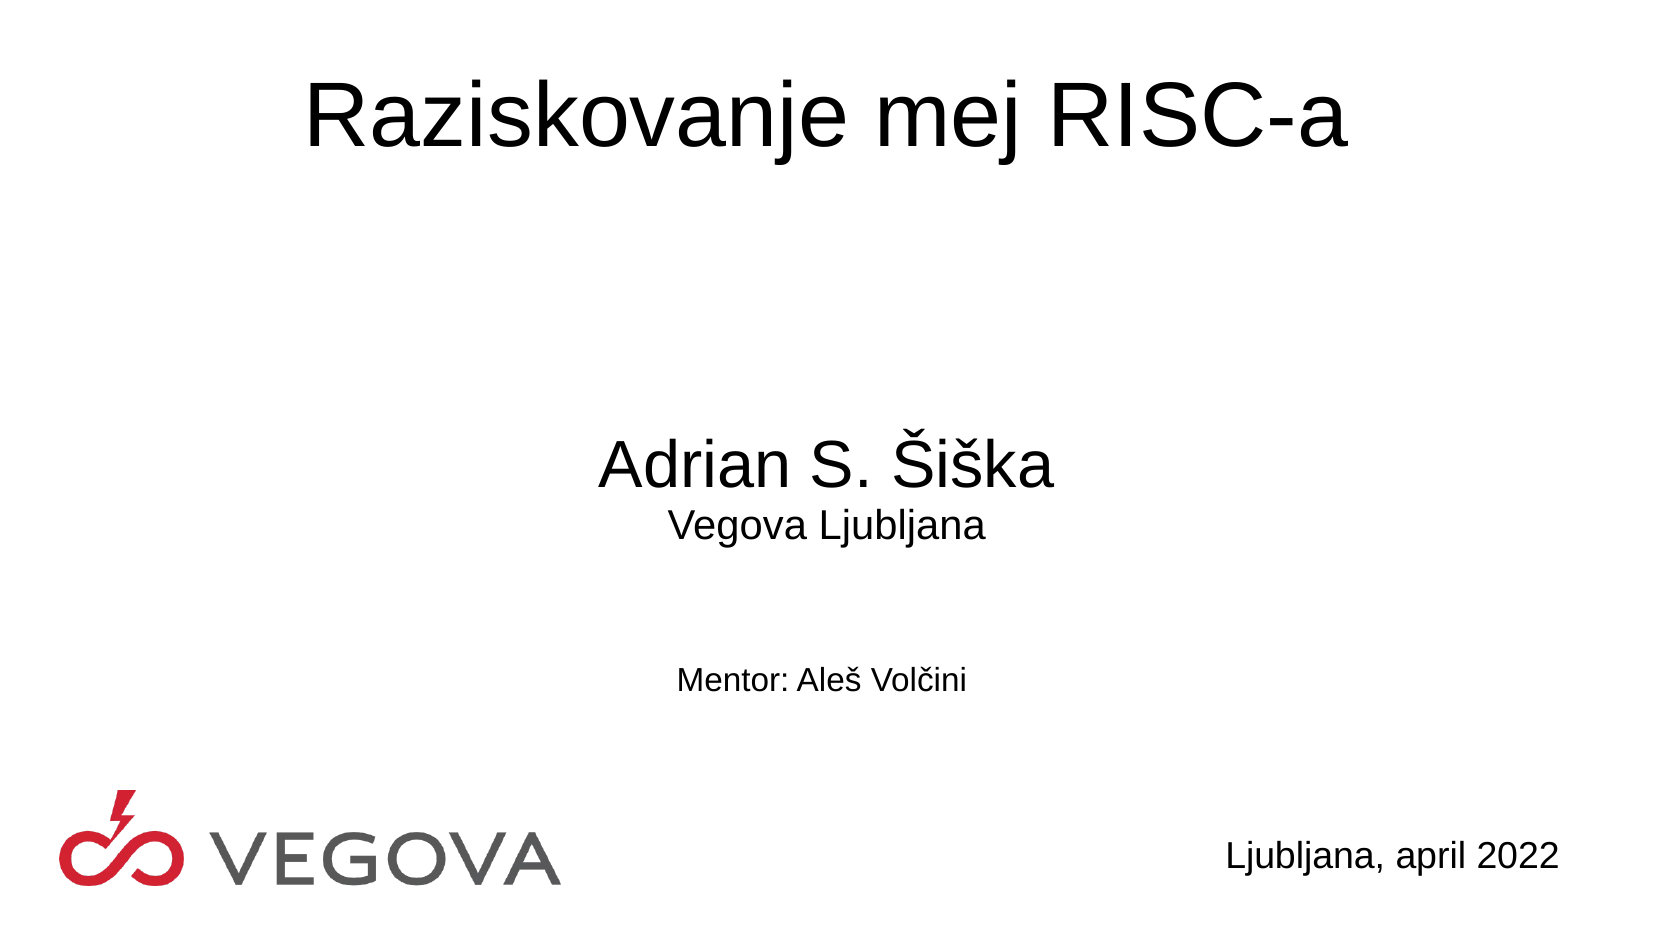

# Raziskovanje mej RISC-a
Adrian S. Šiška
Vegova Ljubljana
Mentor: Aleš Volčini
Ljubljana, april 2022